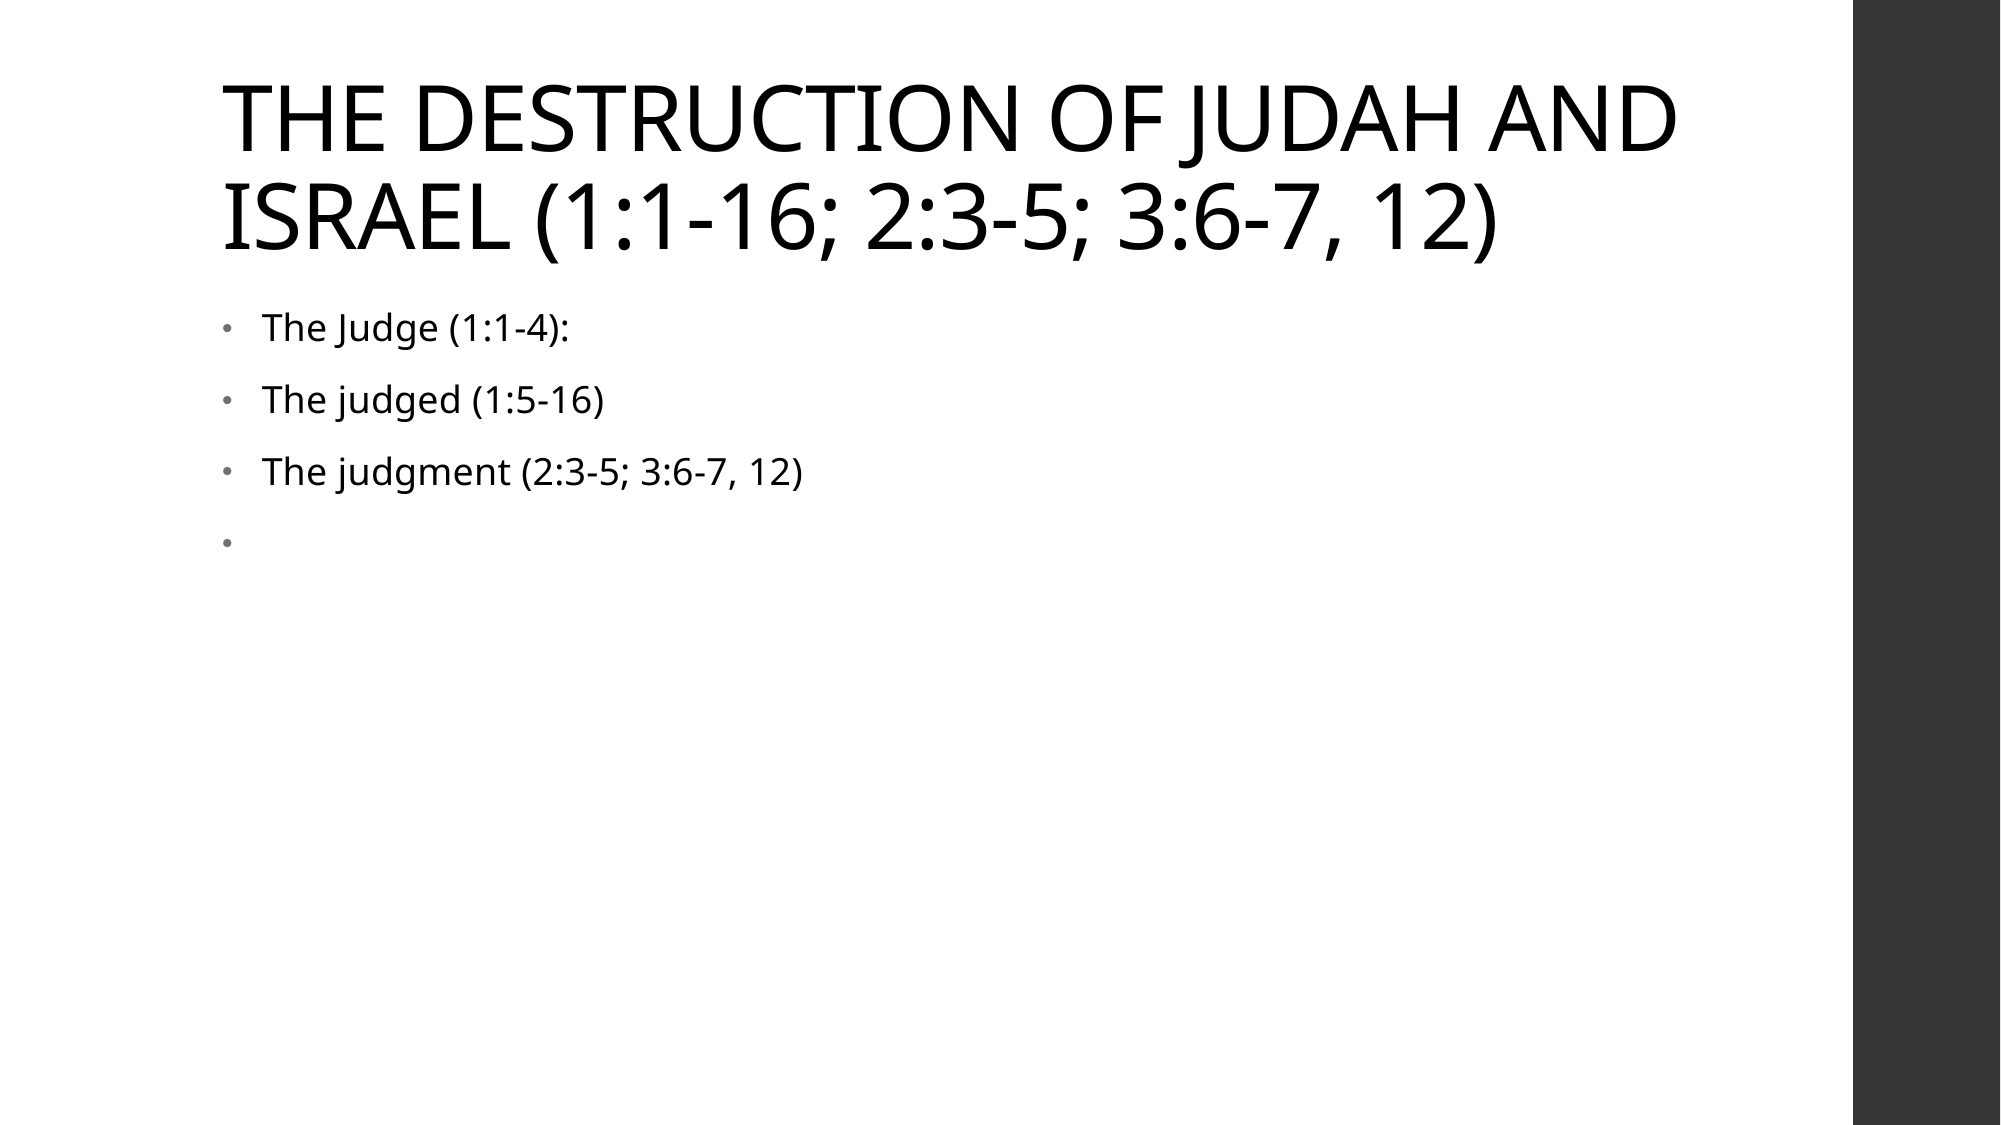

# THE DESTRUCTION OF JUDAH AND ISRAEL (1:1-16; 2:3-5; 3:6-7, 12)
 The Judge (1:1-4):
 The judged (1:5-16)
 The judgment (2:3-5; 3:6-7, 12)